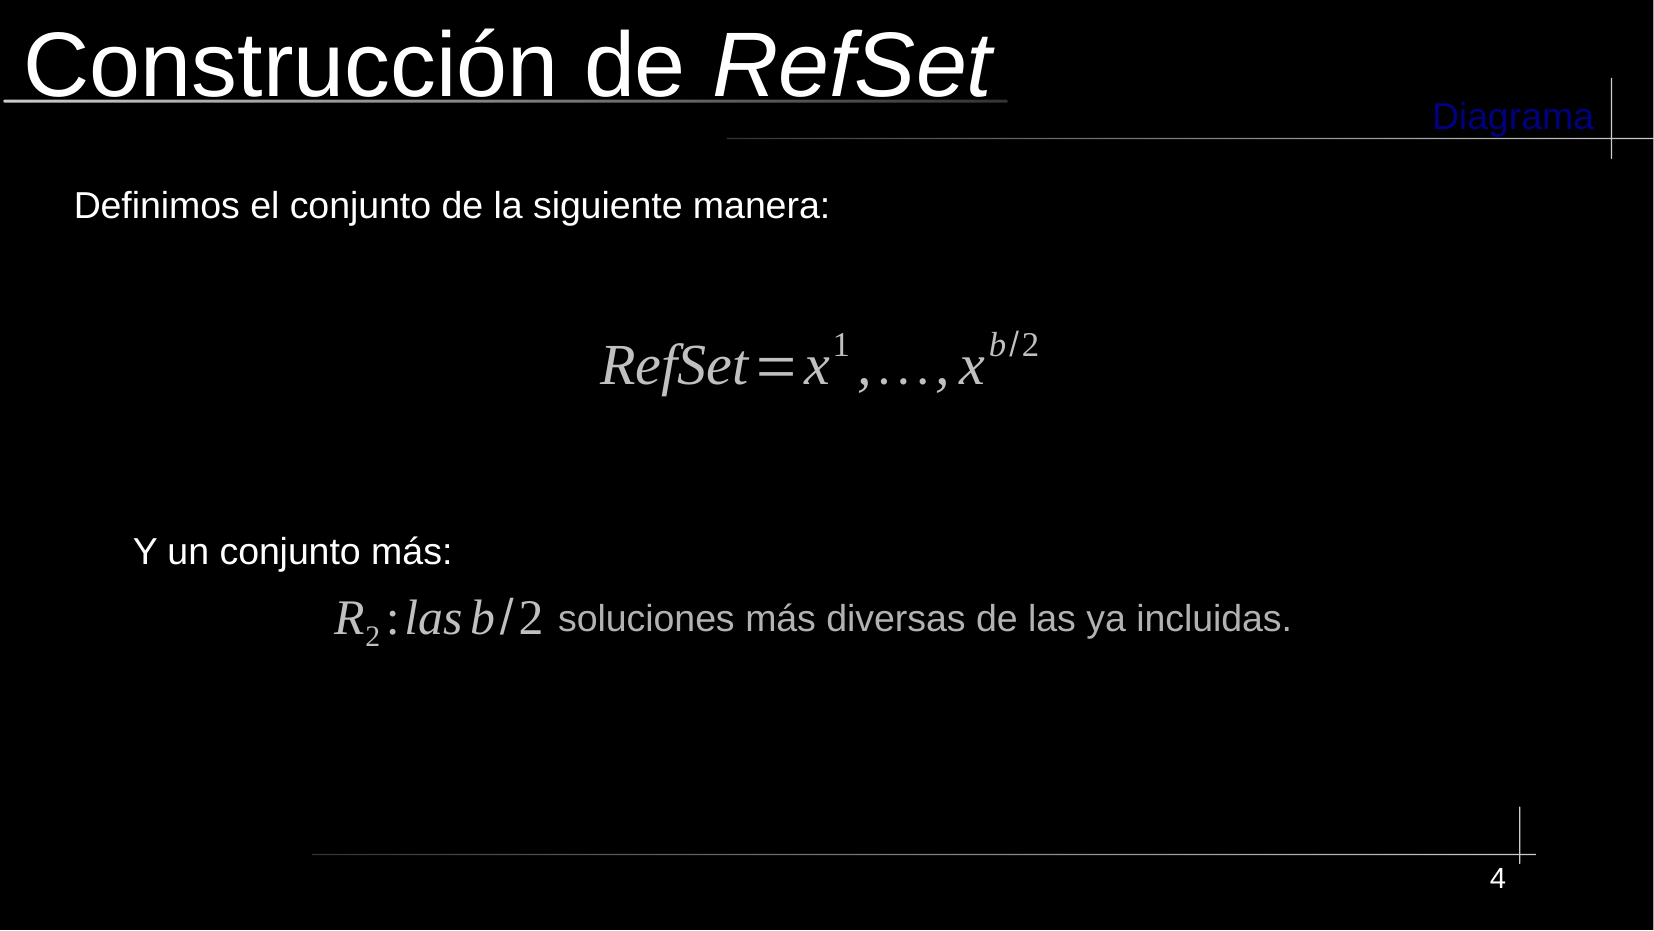

# Construcción de RefSet
Diagrama
Definimos el conjunto de la siguiente manera:
Y un conjunto más:
soluciones más diversas de las ya incluidas.
4